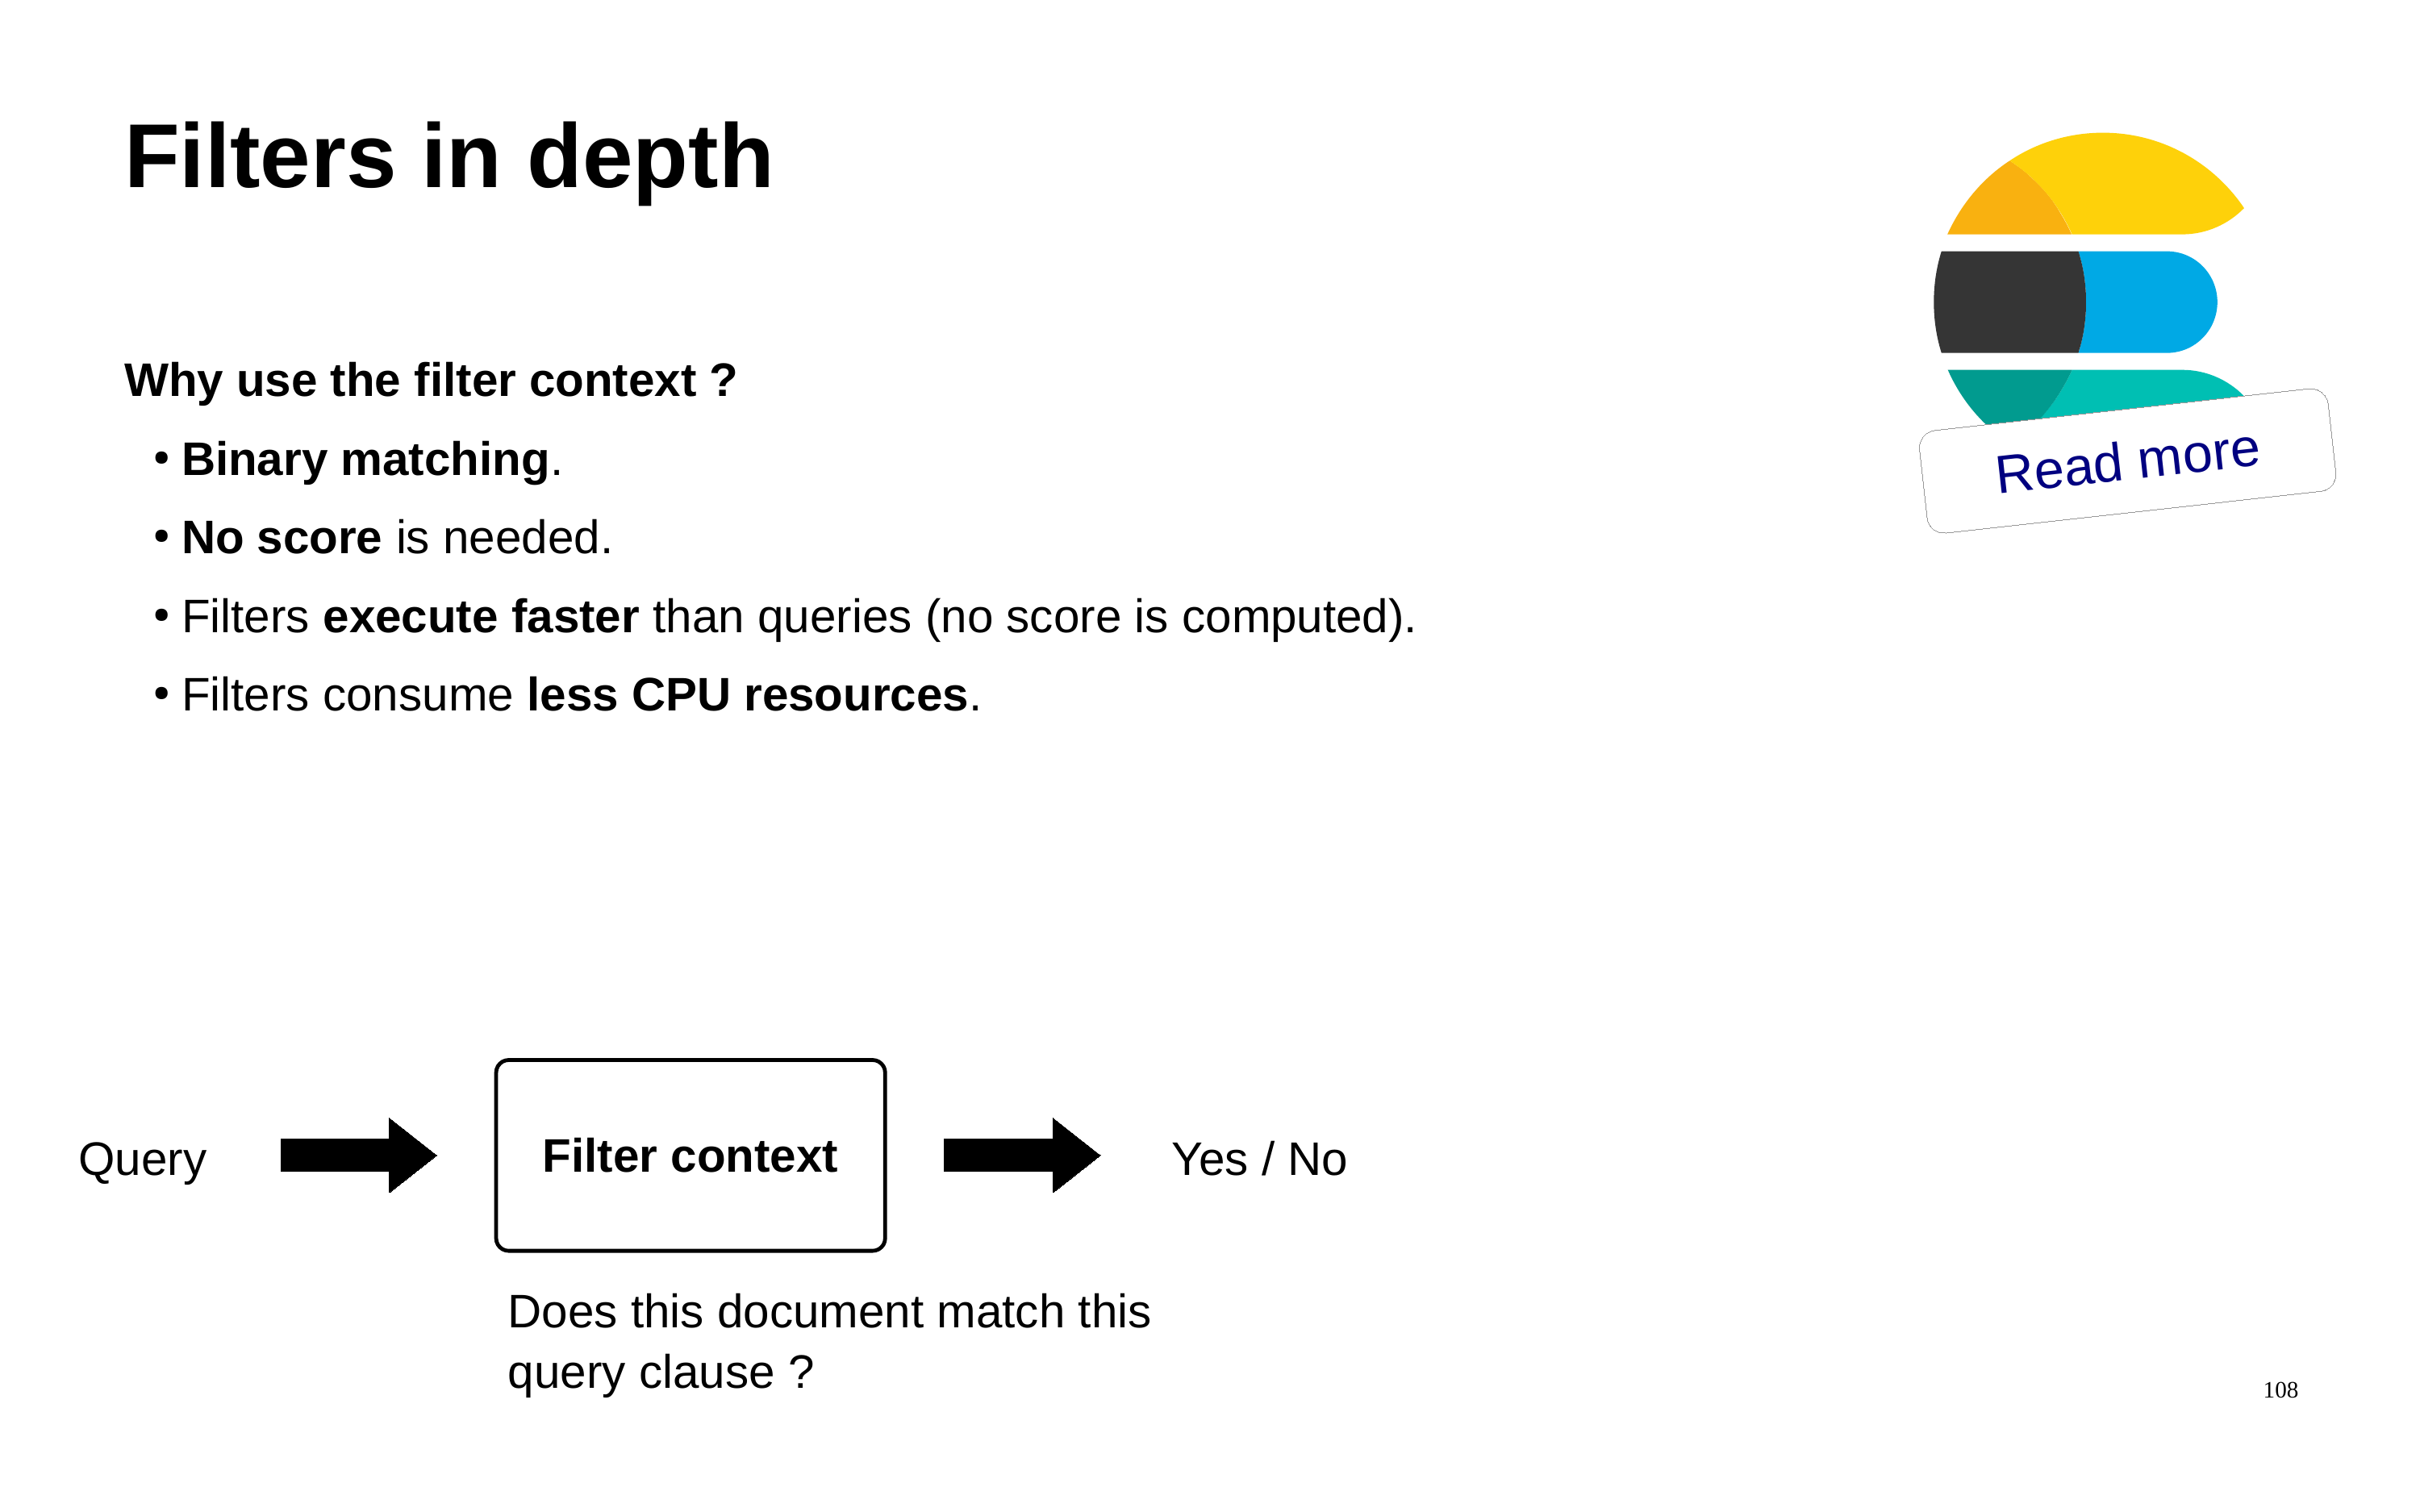

Filters in depth
Why use the filter context ?
Binary matching.
No score is needed.
Filters execute faster than queries (no score is computed).
Filters consume less CPU resources.
Read more
Filter context
Query
Yes / No
Does this document match this query clause ?
108